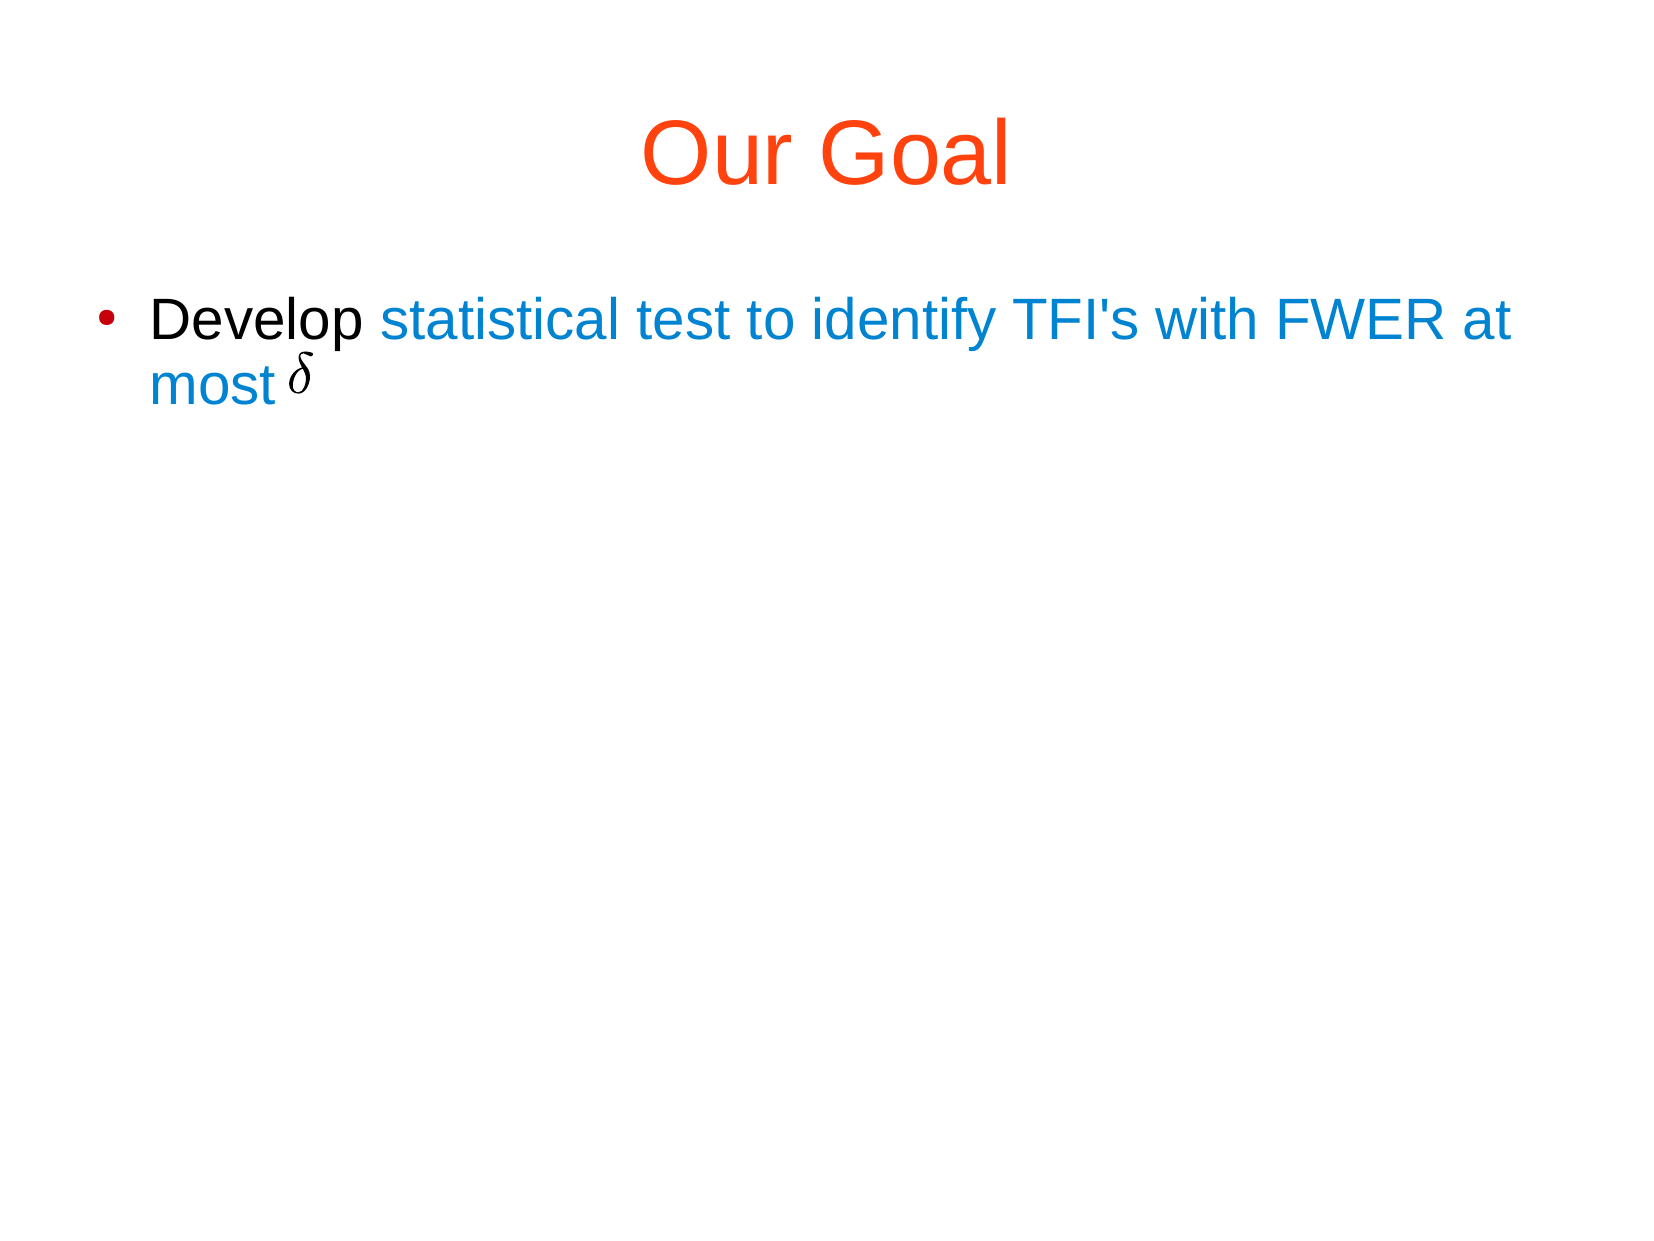

# Our Goal
Develop statistical test to identify TFI's with FWER at most